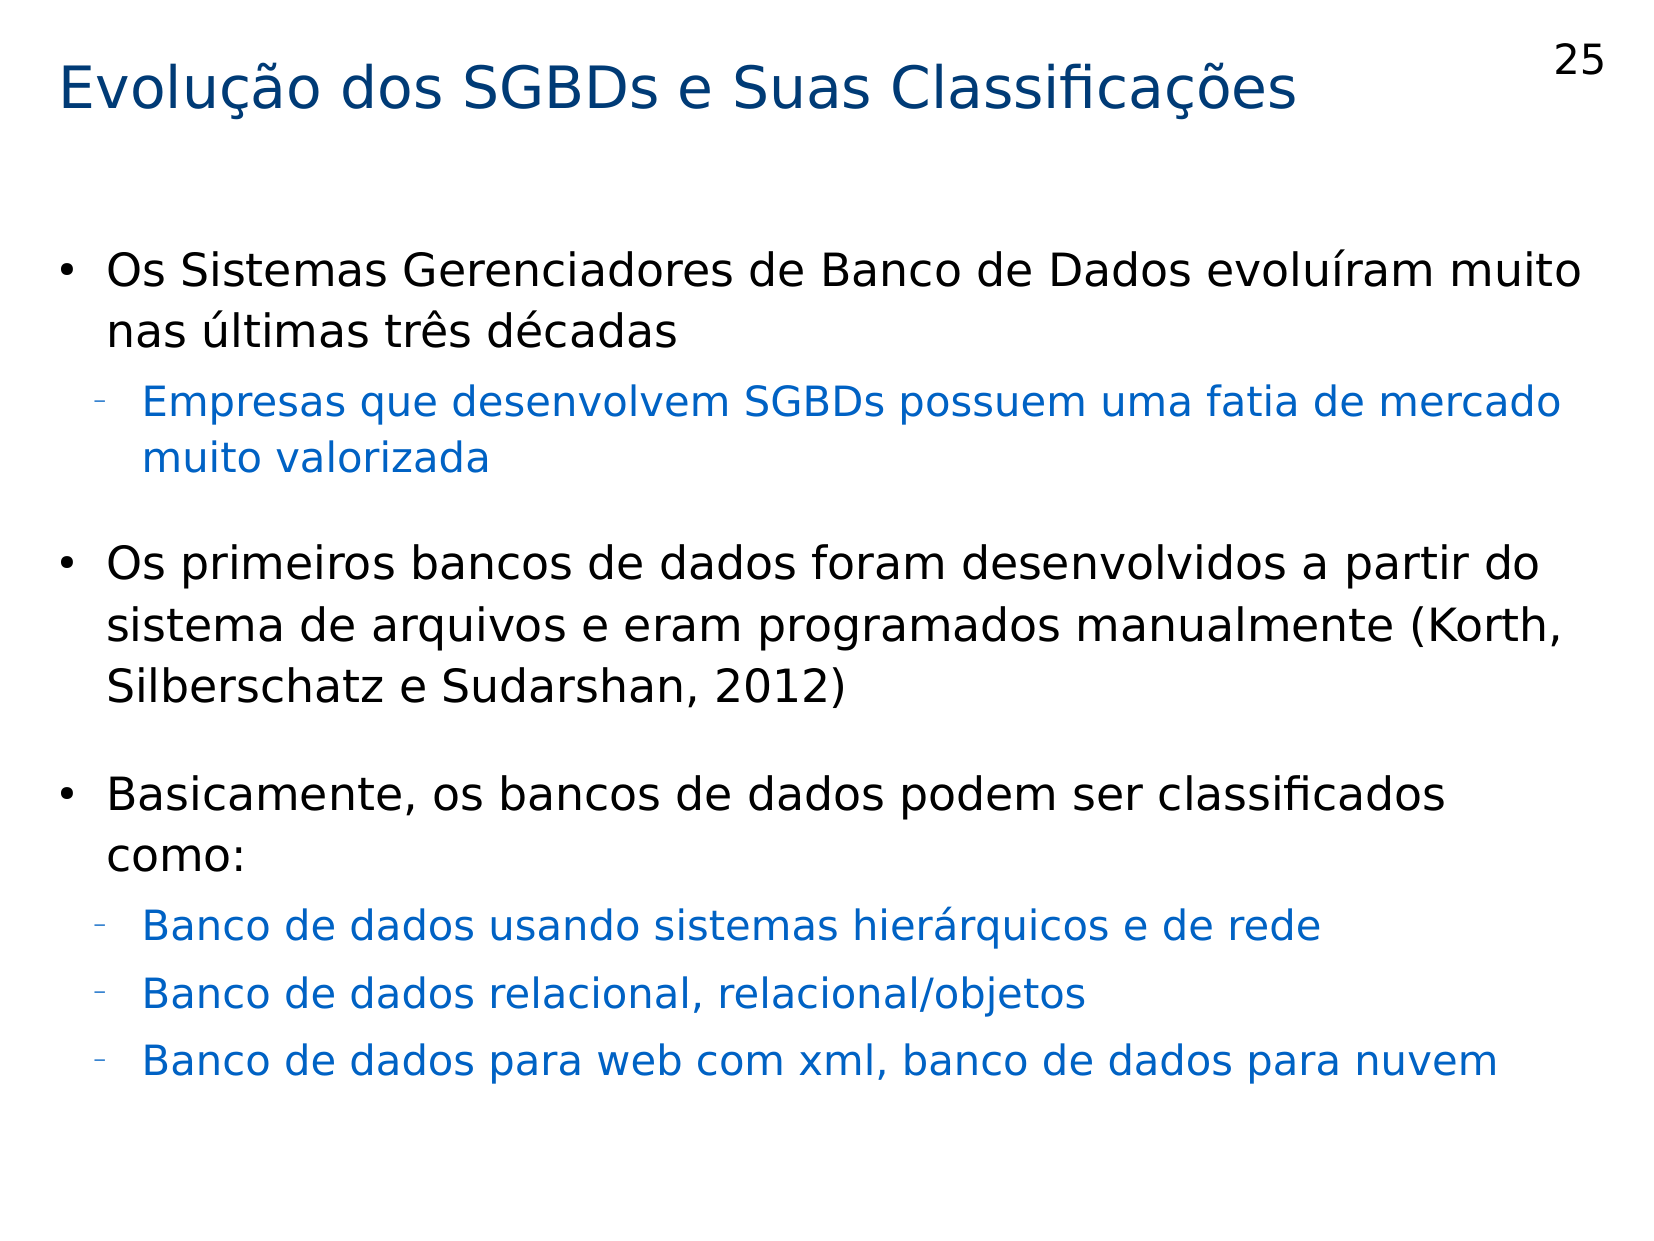

# Evolução dos SGBDs e Suas Classificações
25
Os Sistemas Gerenciadores de Banco de Dados evoluíram muito nas últimas três décadas
Empresas que desenvolvem SGBDs possuem uma fatia de mercado muito valorizada
Os primeiros bancos de dados foram desenvolvidos a partir do sistema de arquivos e eram programados manualmente (Korth, Silberschatz e Sudarshan, 2012)
Basicamente, os bancos de dados podem ser classificados como:
Banco de dados usando sistemas hierárquicos e de rede
Banco de dados relacional, relacional/objetos
Banco de dados para web com xml, banco de dados para nuvem